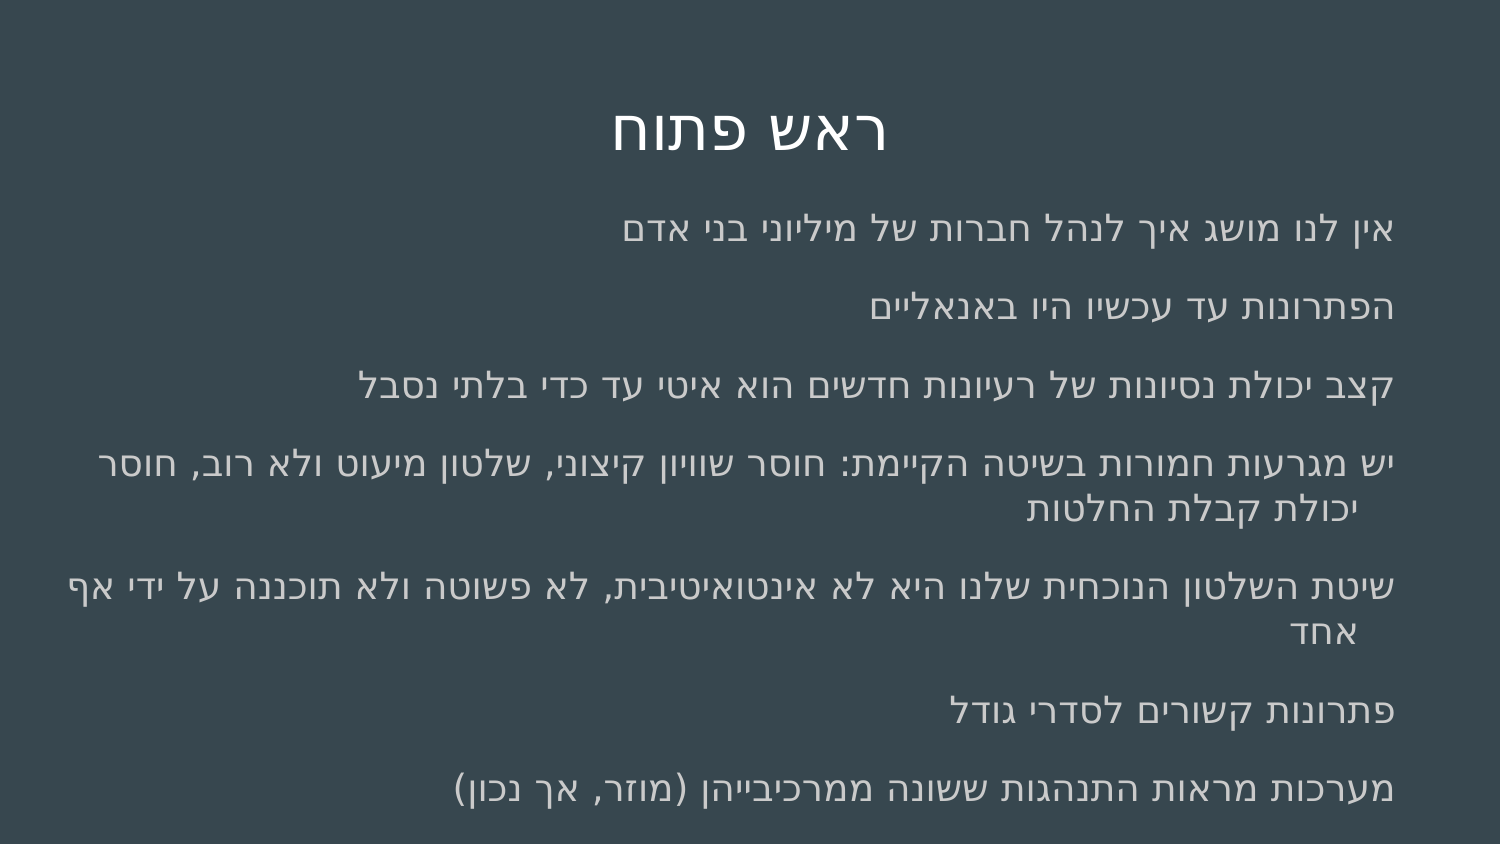

# ראש פתוח
אין לנו מושג איך לנהל חברות של מיליוני בני אדם
הפתרונות עד עכשיו היו באנאליים
קצב יכולת נסיונות של רעיונות חדשים הוא איטי עד כדי בלתי נסבל
יש מגרעות חמורות בשיטה הקיימת: חוסר שוויון קיצוני, שלטון מיעוט ולא רוב, חוסר יכולת קבלת החלטות
שיטת השלטון הנוכחית שלנו היא לא אינטואיטיבית, לא פשוטה ולא תוכננה על ידי אף אחד
פתרונות קשורים לסדרי גודל
מערכות מראות התנהגות ששונה ממרכיבייהן (מוזר, אך נכון)